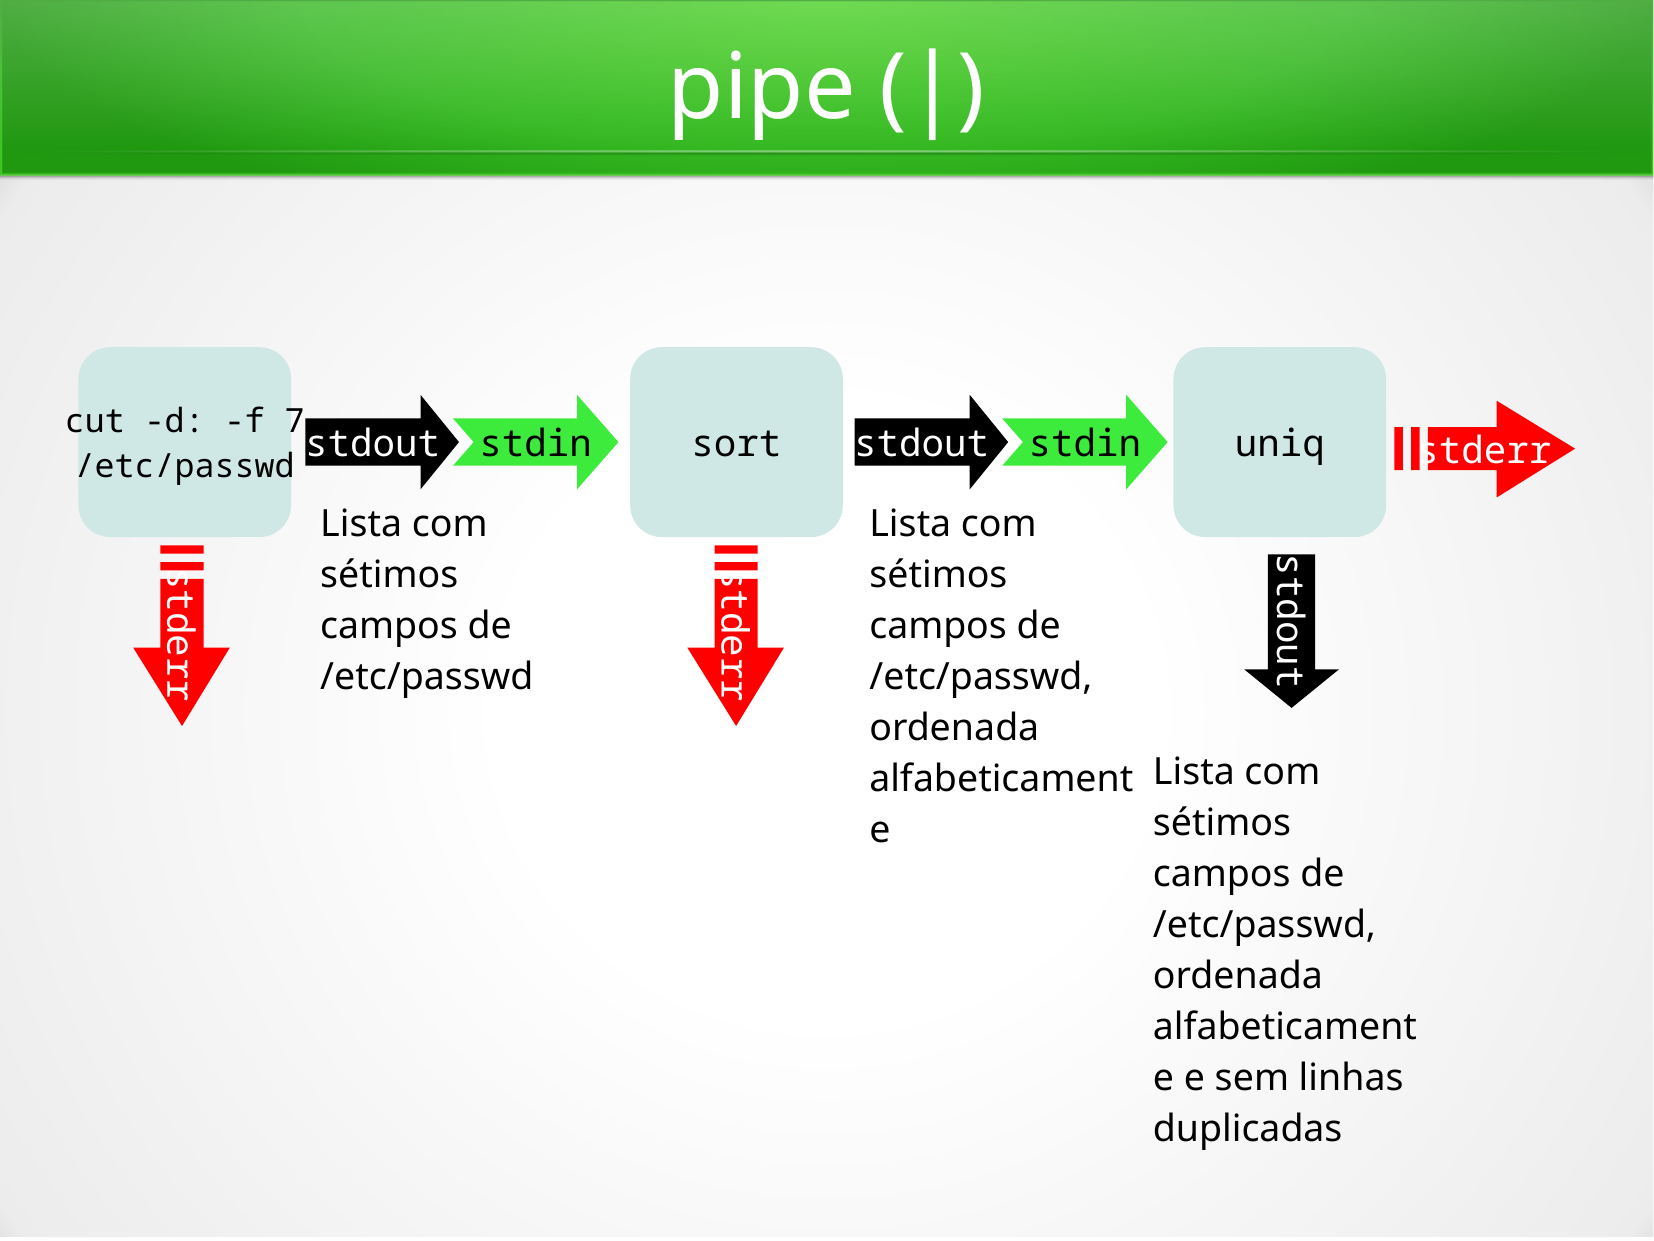

# pipe (|)
cut -d: -f 7
/etc/passwd
sort
uniq
stdout
stdin
stdout
stdin
stderr
Lista com sétimos campos de /etc/passwd
Lista com sétimos campos de /etc/passwd, ordenada alfabeticamente
stdout
stderr
stderr
Lista com sétimos campos de /etc/passwd, ordenada alfabeticamente e sem linhas duplicadas